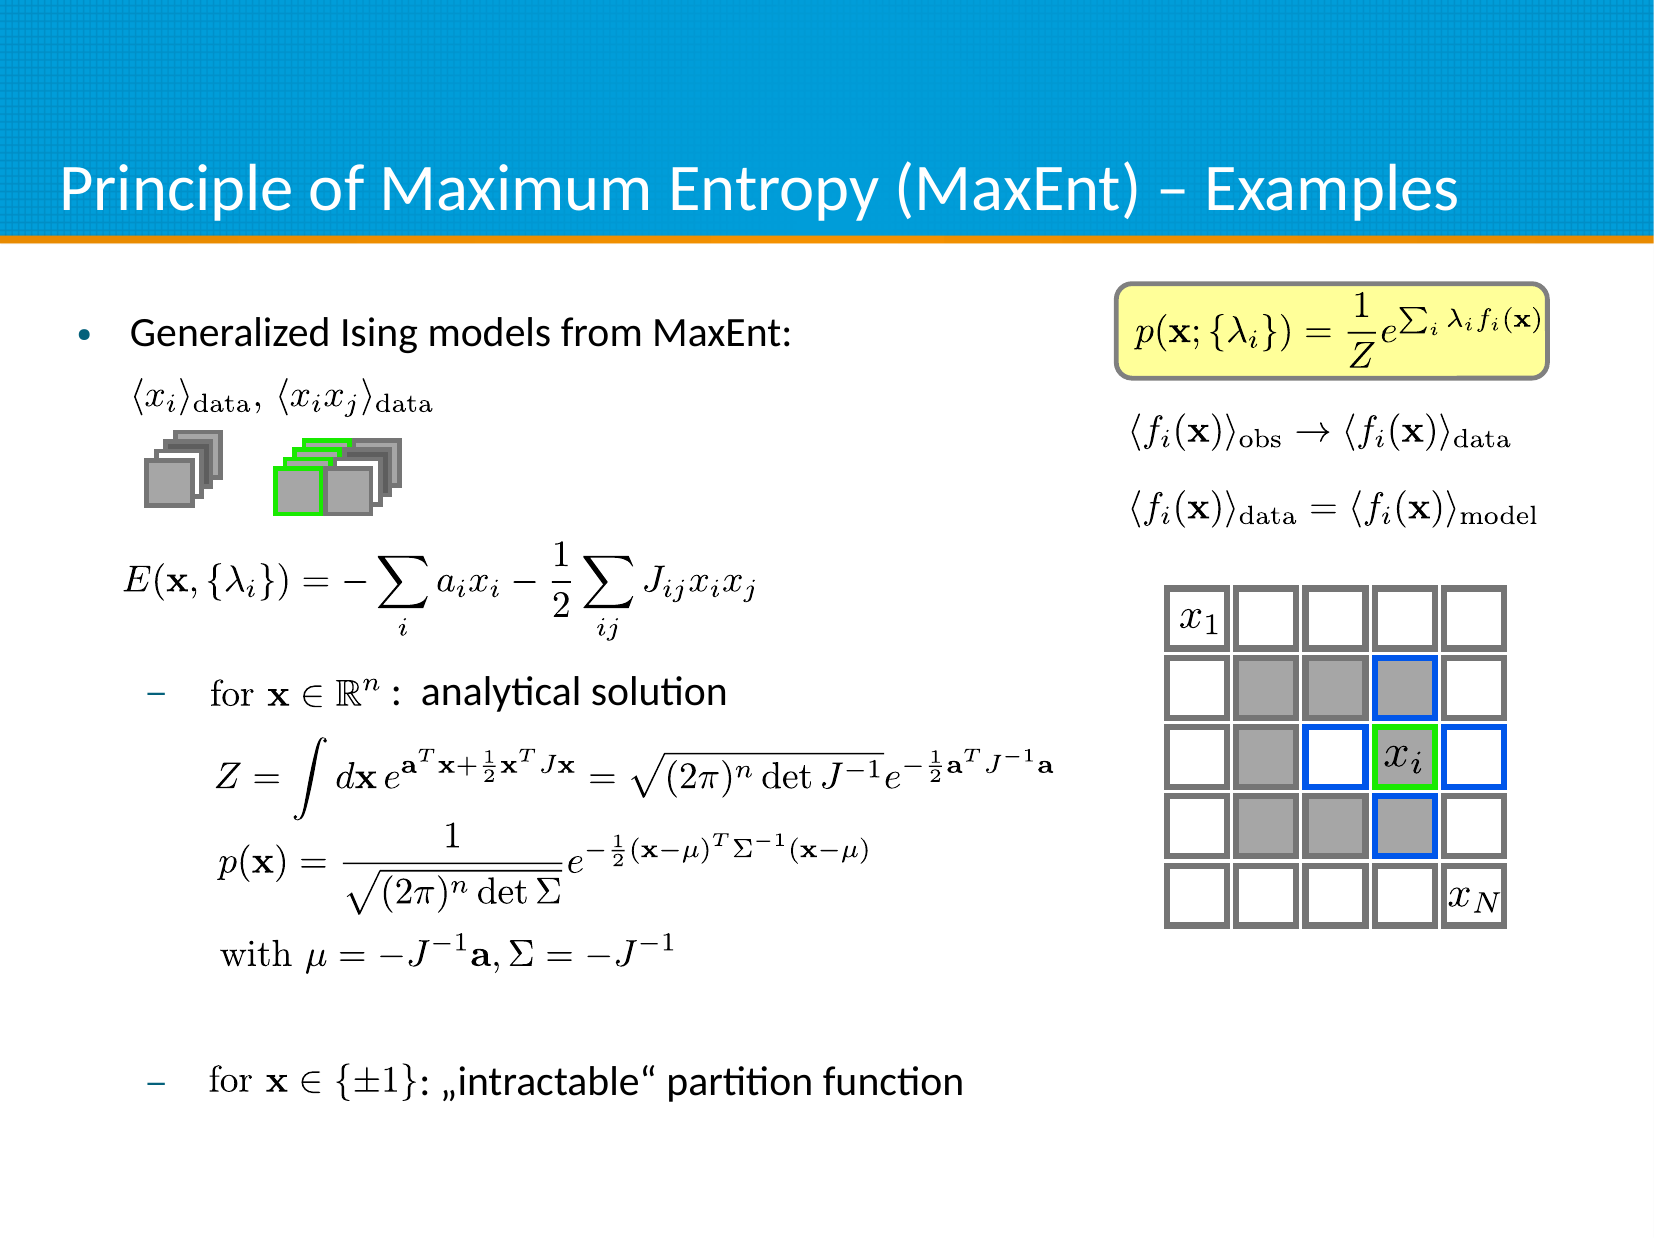

# Principle of Maximum Entropy (MaxEnt) – Examples
Generalized Ising models from MaxEnt:
 : analytical solution
 : „intractable“ partition function